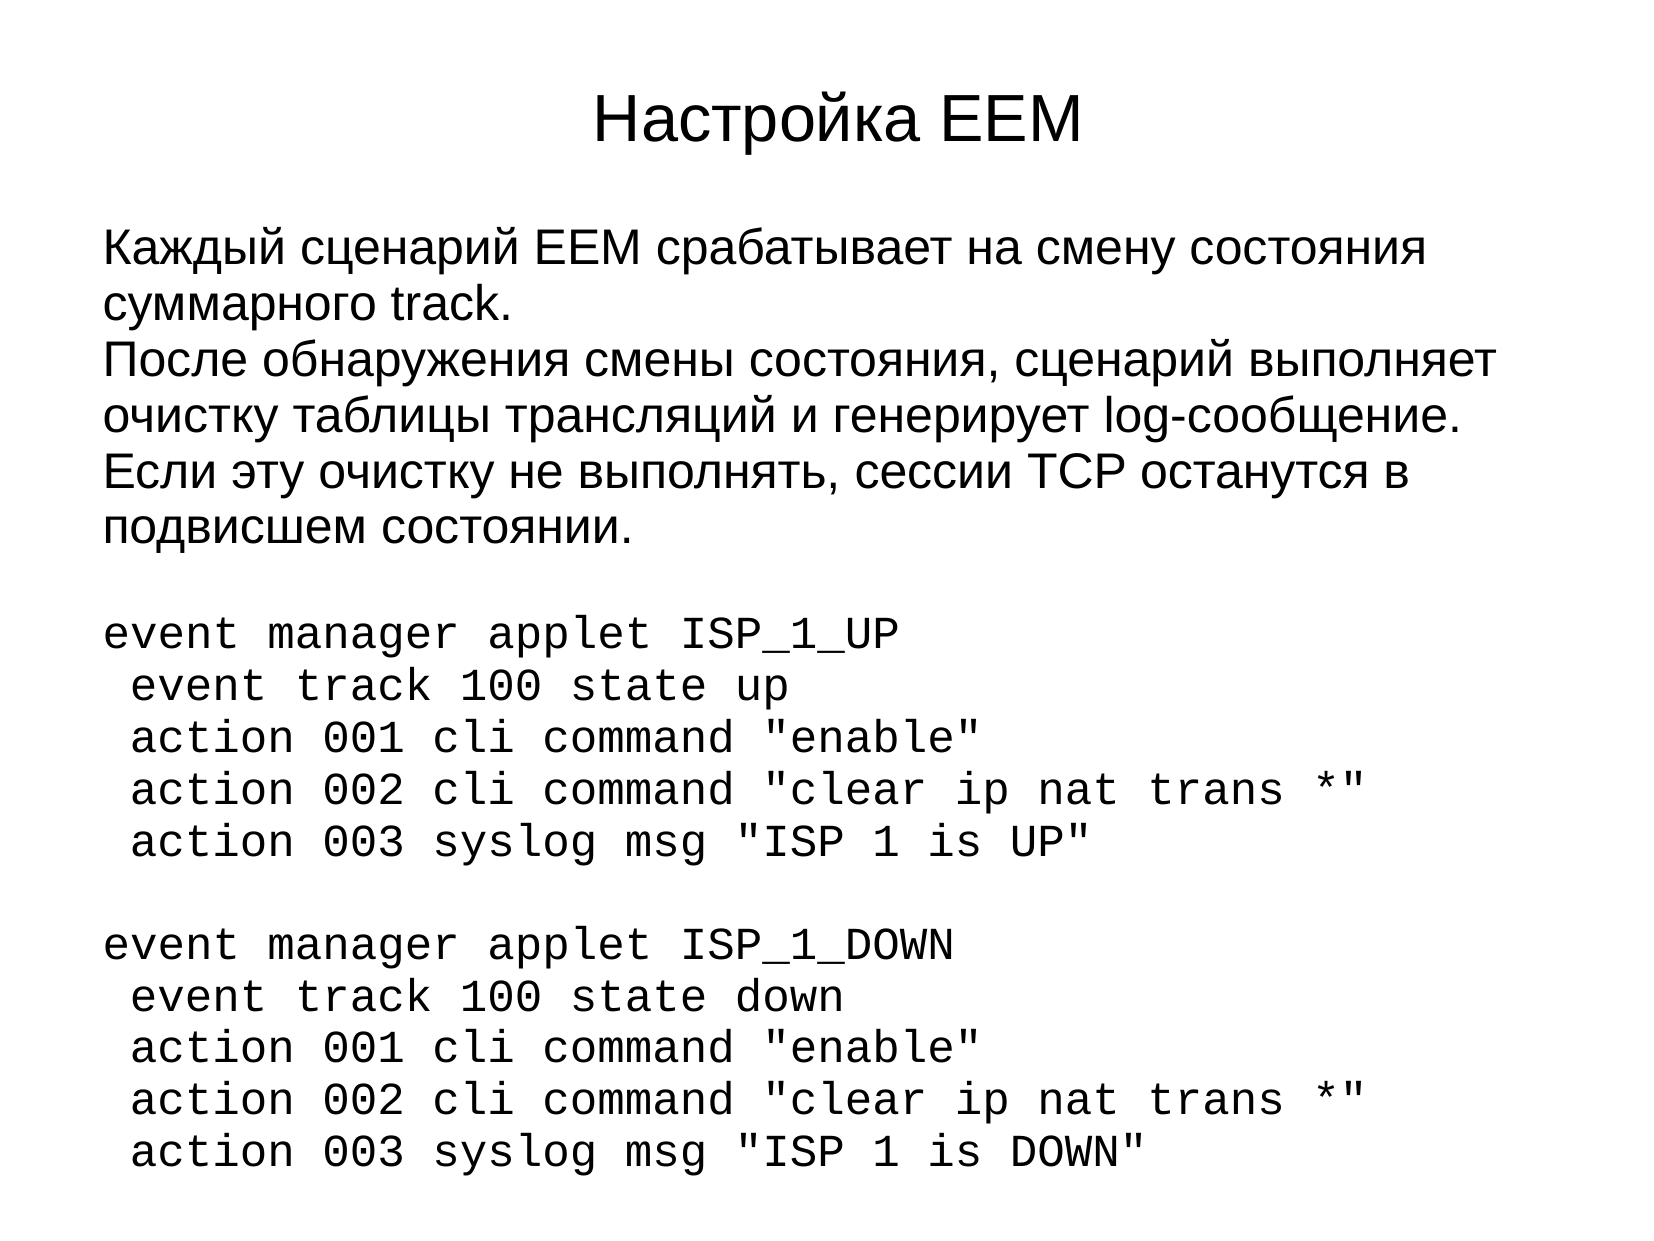

# Настройка EEM
Каждый сценарий EEM срабатывает на смену состояния суммарного track.
После обнаружения смены состояния, сценарий выполняет очистку таблицы трансляций и генерирует log-сообщение.
Если эту очистку не выполнять, сессии TCP останутся в подвисшем состоянии.
event manager applet ISP_1_UP
 event track 100 state up
 action 001 cli command "enable"
 action 002 cli command "clear ip nat trans *"
 action 003 syslog msg "ISP 1 is UP"
event manager applet ISP_1_DOWN
 event track 100 state down
 action 001 cli command "enable"
 action 002 cli command "clear ip nat trans *"
 action 003 syslog msg "ISP 1 is DOWN"